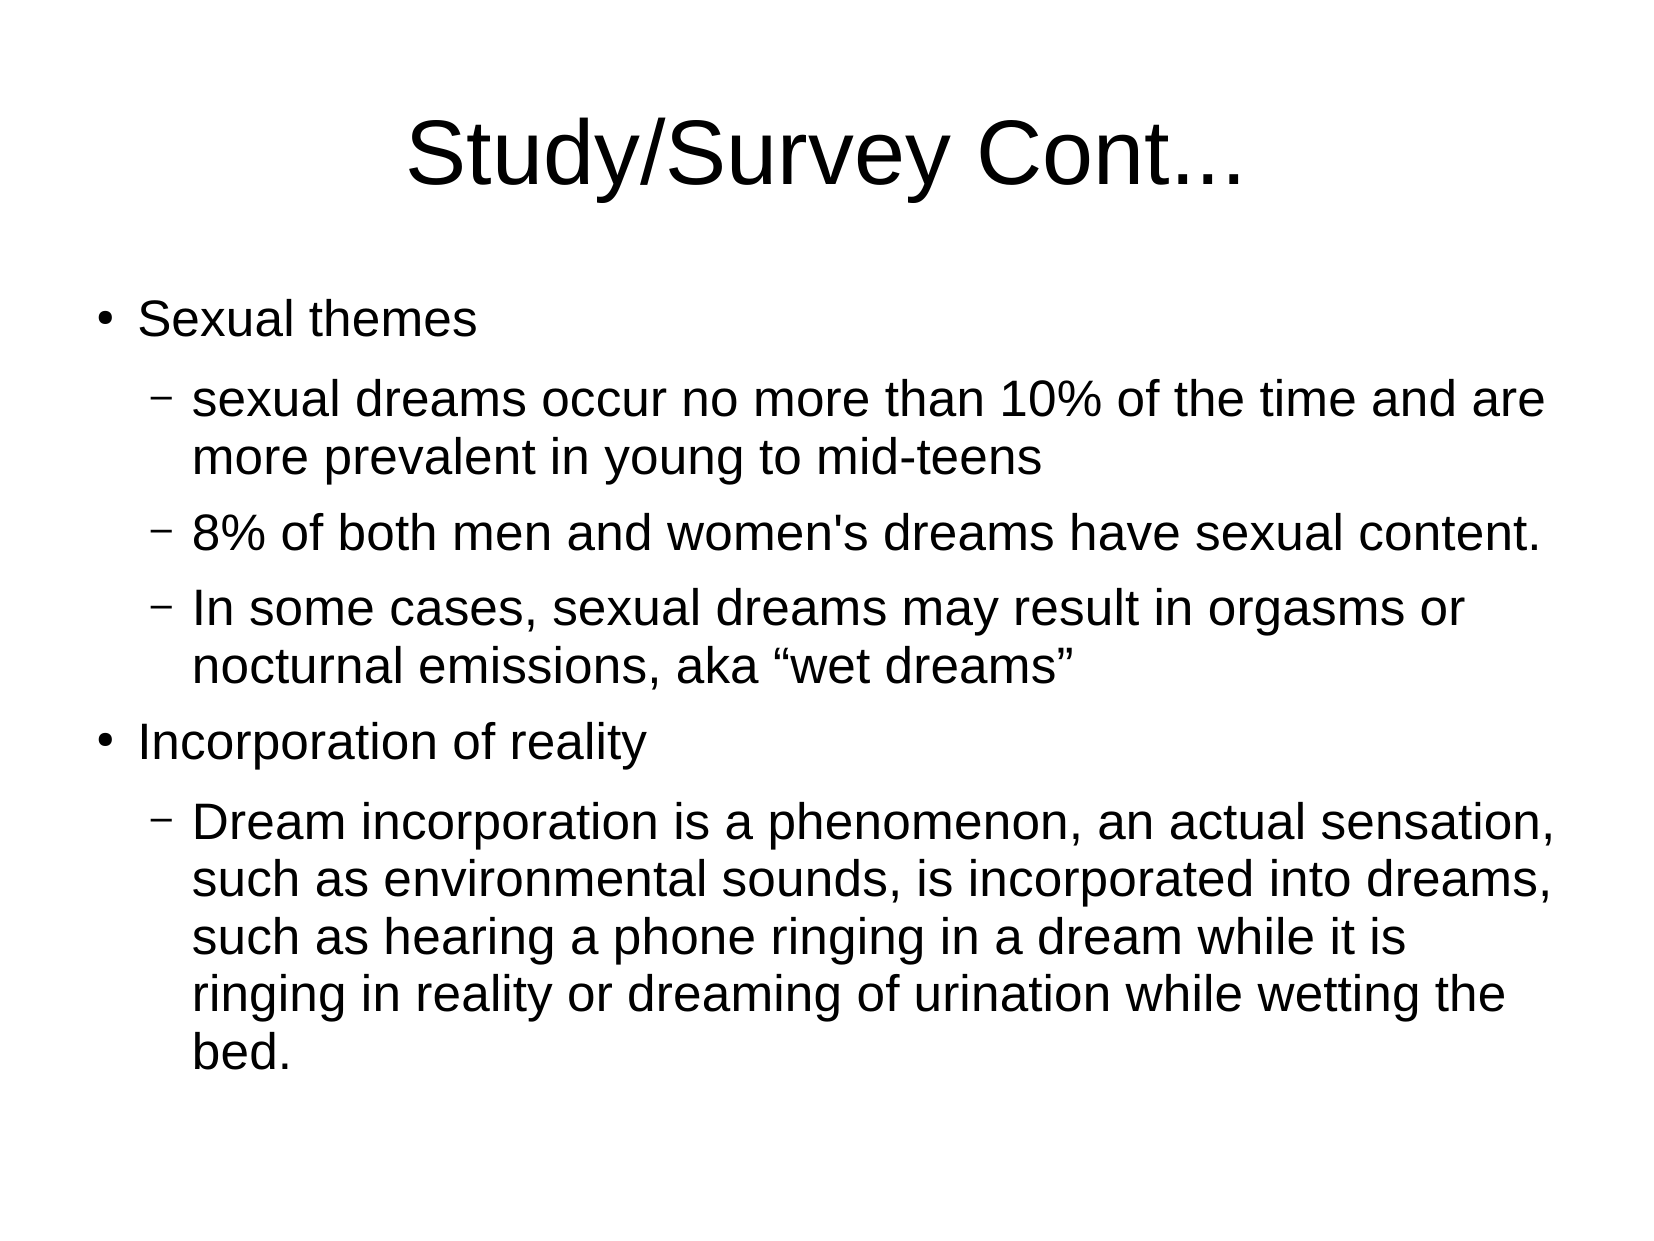

# Study/Survey Cont...
Sexual themes
sexual dreams occur no more than 10% of the time and are more prevalent in young to mid-teens
8% of both men and women's dreams have sexual content.
In some cases, sexual dreams may result in orgasms or nocturnal emissions, aka “wet dreams”
Incorporation of reality
Dream incorporation is a phenomenon, an actual sensation, such as environmental sounds, is incorporated into dreams, such as hearing a phone ringing in a dream while it is ringing in reality or dreaming of urination while wetting the bed.